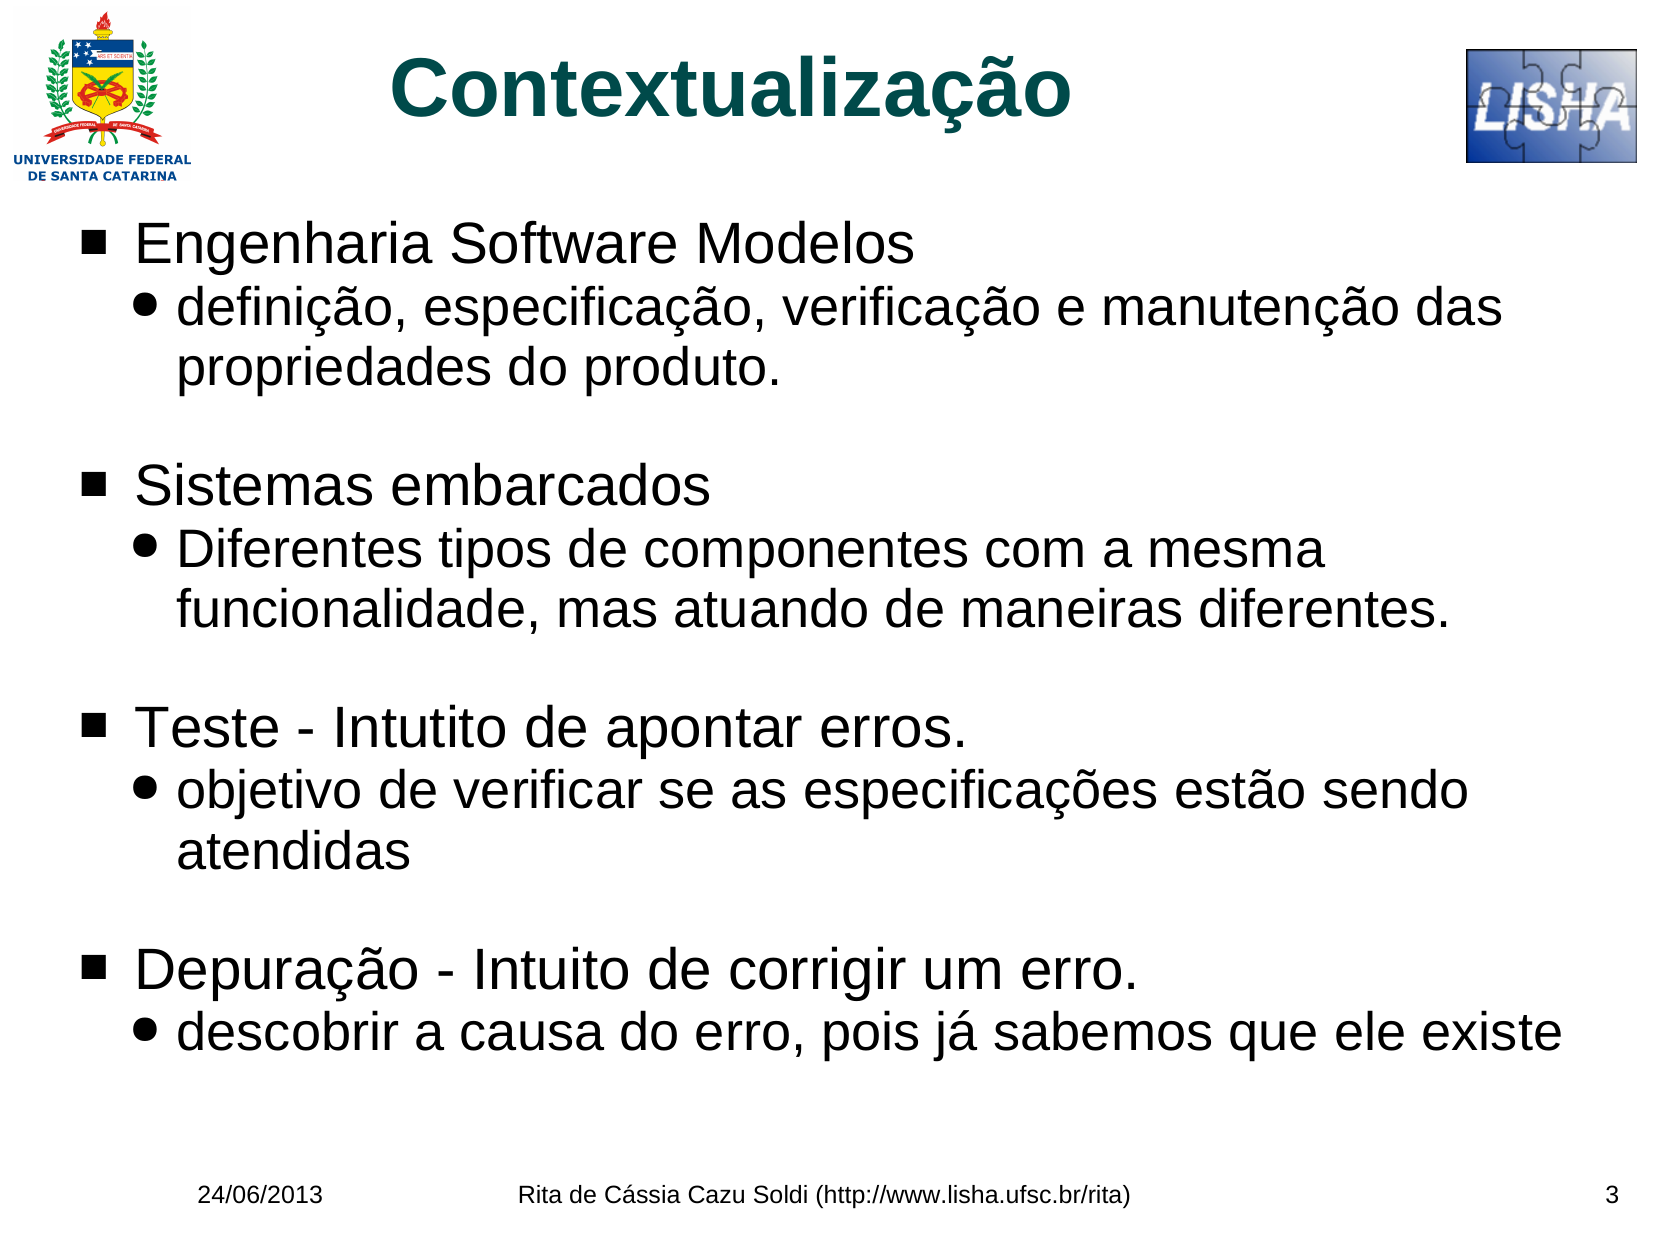

# Contextualização
Engenharia Software Modelos
definição, especificação, verificação e manutenção das propriedades do produto.
Sistemas embarcados
Diferentes tipos de componentes com a mesma funcionalidade, mas atuando de maneiras diferentes.
Teste - Intutito de apontar erros.
objetivo de verificar se as especificações estão sendo atendidas
Depuração - Intuito de corrigir um erro.
descobrir a causa do erro, pois já sabemos que ele existe